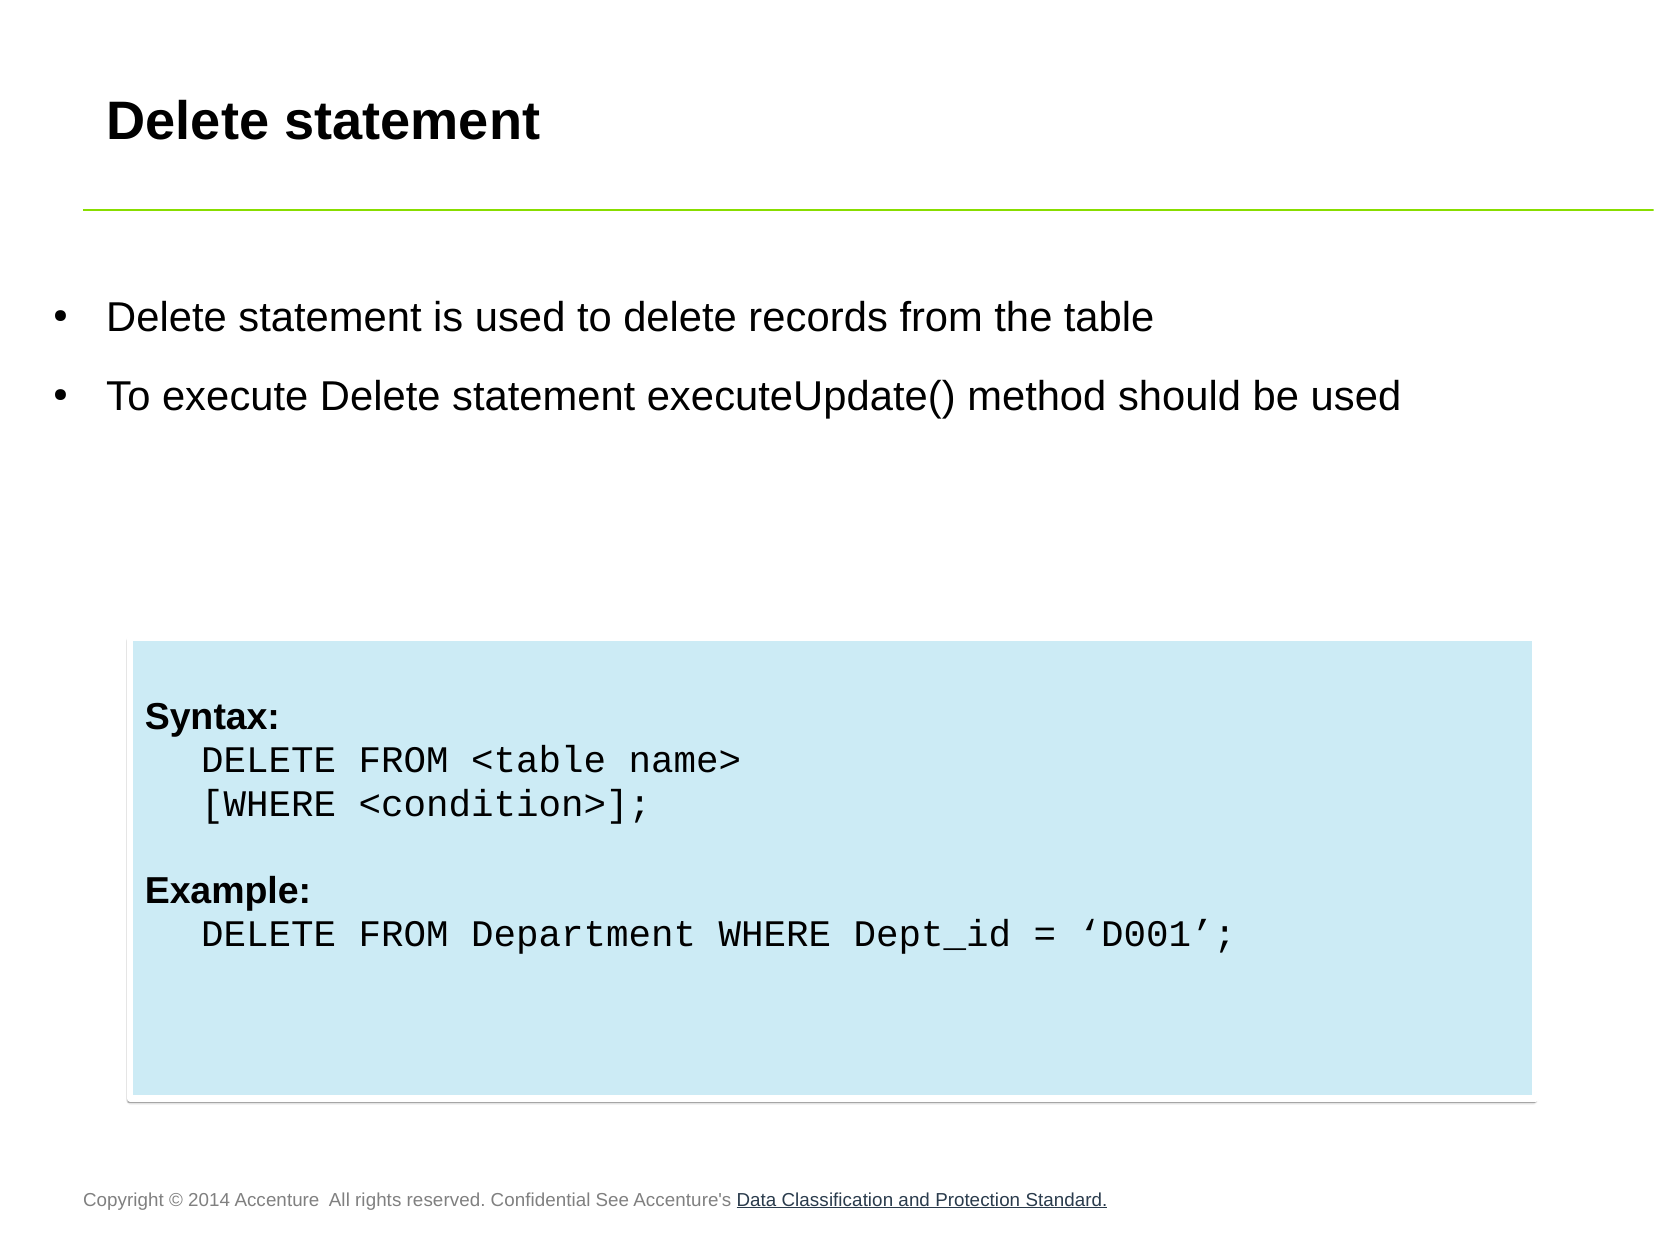

# Delete statement
Delete statement is used to delete records from the table
To execute Delete statement executeUpdate() method should be used
Syntax:
	DELETE FROM <table name>
	[WHERE <condition>];
Example:
	DELETE FROM Department WHERE Dept_id = ‘D001’;